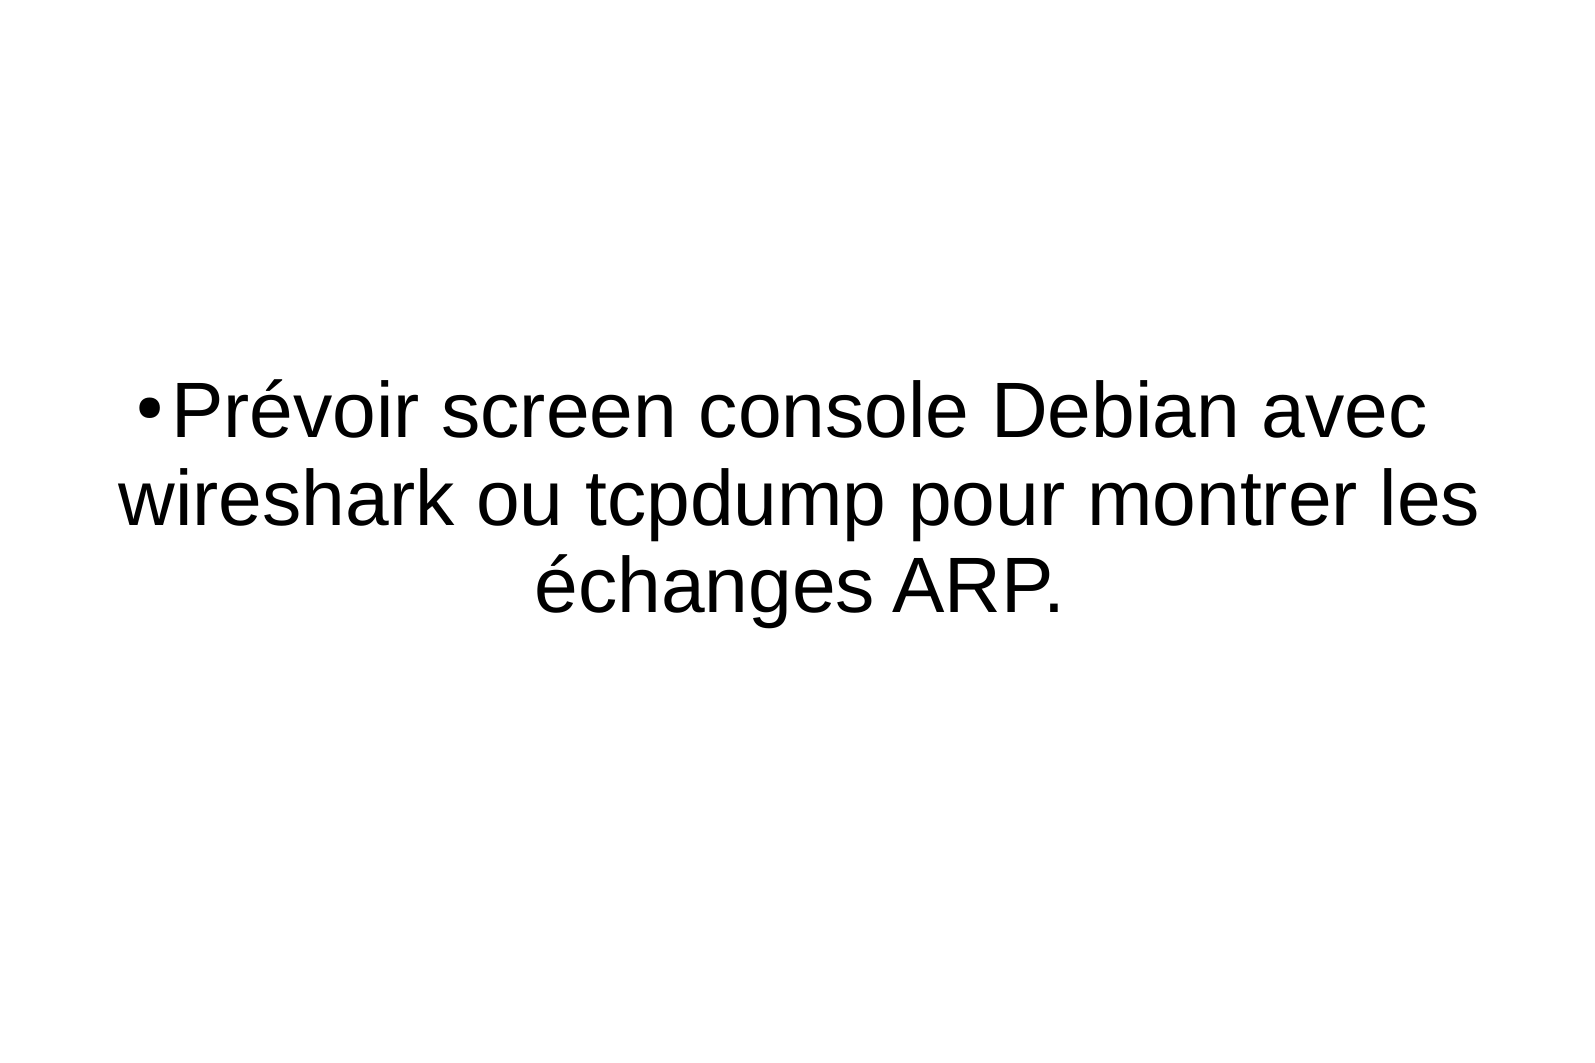

# Prévoir screen console Debian avec wireshark ou tcpdump pour montrer les échanges ARP.